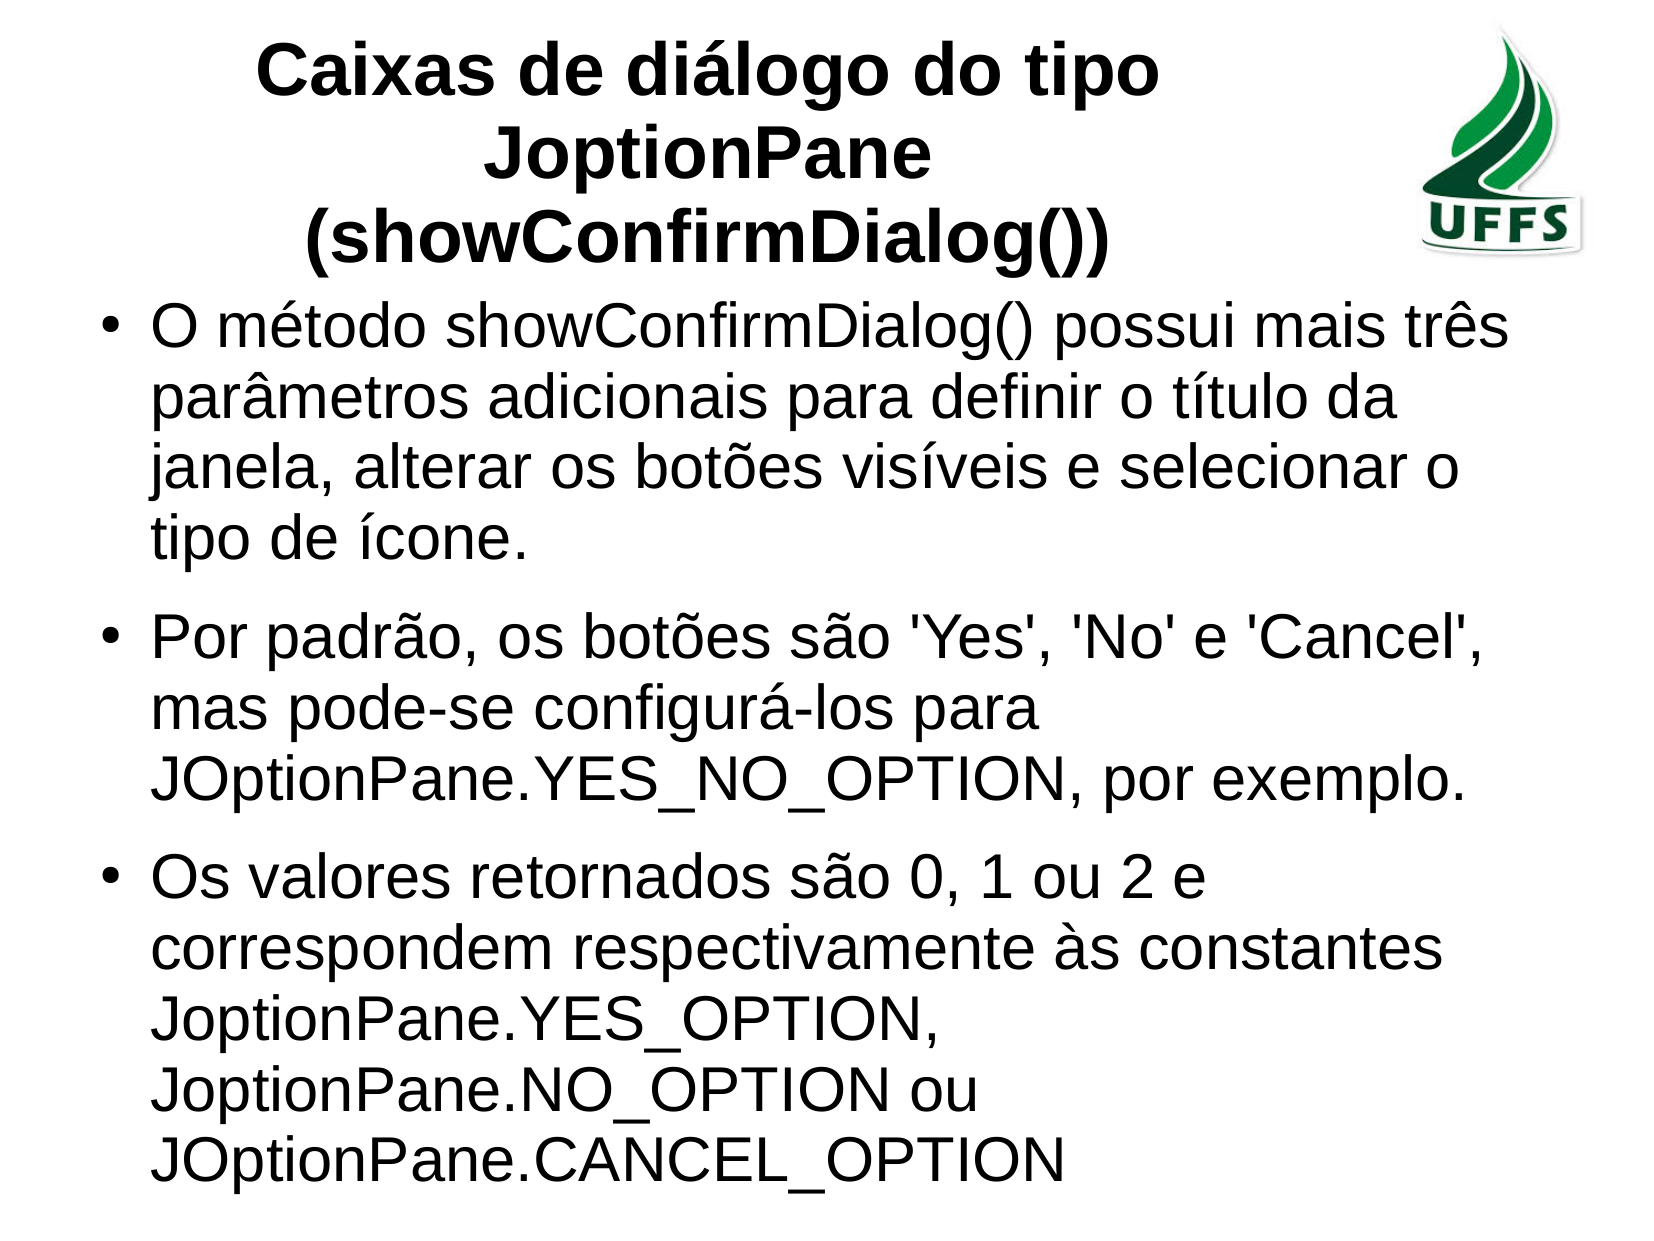

# Caixas de diálogo do tipo JoptionPane (showConfirmDialog())
O método showConfirmDialog() possui mais três parâmetros adicionais para definir o título da janela, alterar os botões visíveis e selecionar o tipo de ícone.
Por padrão, os botões são 'Yes', 'No' e 'Cancel', mas pode-se configurá-los para JOptionPane.YES_NO_OPTION, por exemplo.
Os valores retornados são 0, 1 ou 2 e correspondem respectivamente às constantes JoptionPane.YES_OPTION, JoptionPane.NO_OPTION ou JOptionPane.CANCEL_OPTION